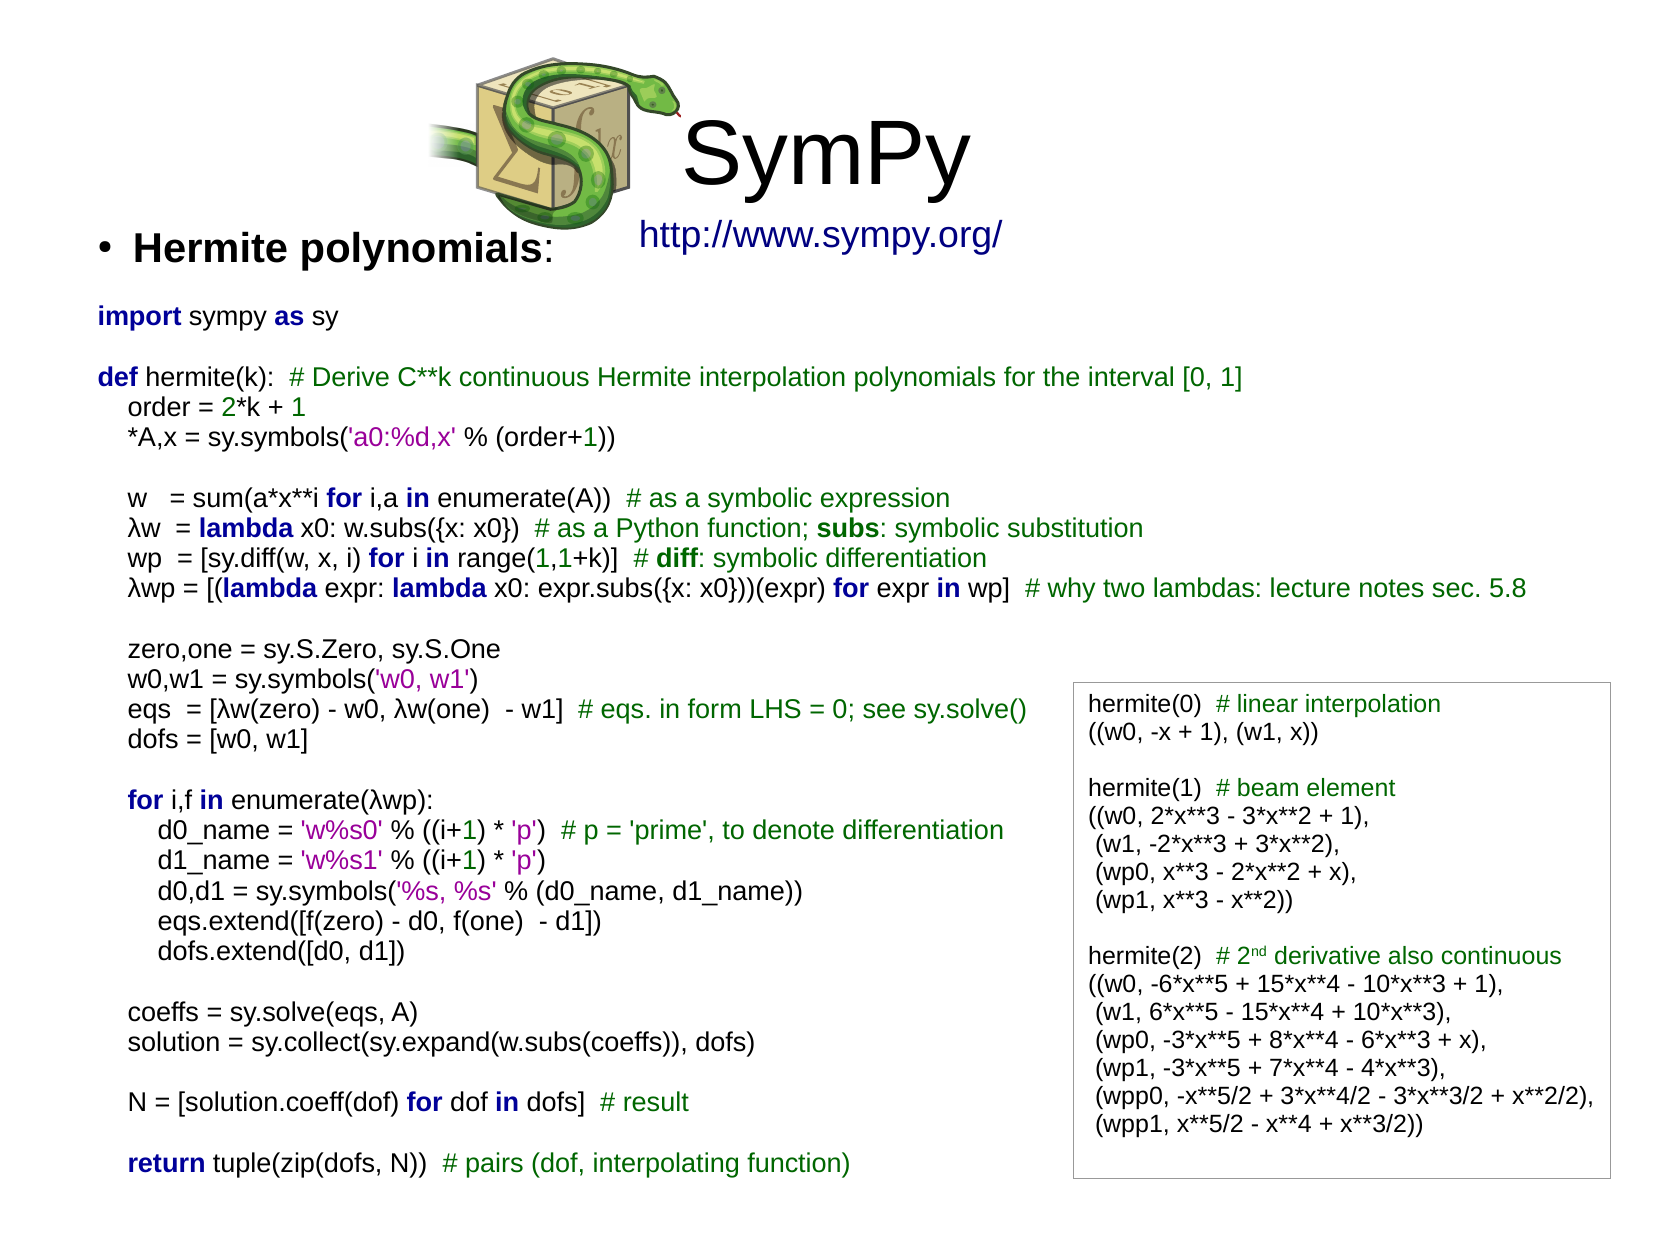

# SymPy
http://www.sympy.org/
Hermite polynomials:
import sympy as sy
def hermite(k): # Derive C**k continuous Hermite interpolation polynomials for the interval [0, 1]
 order = 2*k + 1
 *A,x = sy.symbols('a0:%d,x' % (order+1))
 w = sum(a*x**i for i,a in enumerate(A)) # as a symbolic expression
 λw = lambda x0: w.subs({x: x0}) # as a Python function; subs: symbolic substitution
 wp = [sy.diff(w, x, i) for i in range(1,1+k)] # diff: symbolic differentiation
 λwp = [(lambda expr: lambda x0: expr.subs({x: x0}))(expr) for expr in wp] # why two lambdas: lecture notes sec. 5.8
 zero,one = sy.S.Zero, sy.S.One
 w0,w1 = sy.symbols('w0, w1')
 eqs = [λw(zero) - w0, λw(one) - w1] # eqs. in form LHS = 0; see sy.solve()
 dofs = [w0, w1]
 for i,f in enumerate(λwp):
 d0_name = 'w%s0' % ((i+1) * 'p') # p = 'prime', to denote differentiation
 d1_name = 'w%s1' % ((i+1) * 'p')
 d0,d1 = sy.symbols('%s, %s' % (d0_name, d1_name))
 eqs.extend([f(zero) - d0, f(one) - d1])
 dofs.extend([d0, d1])
 coeffs = sy.solve(eqs, A)
 solution = sy.collect(sy.expand(w.subs(coeffs)), dofs)
 N = [solution.coeff(dof) for dof in dofs] # result
 return tuple(zip(dofs, N)) # pairs (dof, interpolating function)
hermite(0) # linear interpolation
((w0, -x + 1), (w1, x))
hermite(1) # beam element
((w0, 2*x**3 - 3*x**2 + 1),
 (w1, -2*x**3 + 3*x**2),
 (wp0, x**3 - 2*x**2 + x),
 (wp1, x**3 - x**2))
hermite(2) # 2nd derivative also continuous
((w0, -6*x**5 + 15*x**4 - 10*x**3 + 1),
 (w1, 6*x**5 - 15*x**4 + 10*x**3),
 (wp0, -3*x**5 + 8*x**4 - 6*x**3 + x),
 (wp1, -3*x**5 + 7*x**4 - 4*x**3),
 (wpp0, -x**5/2 + 3*x**4/2 - 3*x**3/2 + x**2/2),
 (wpp1, x**5/2 - x**4 + x**3/2))